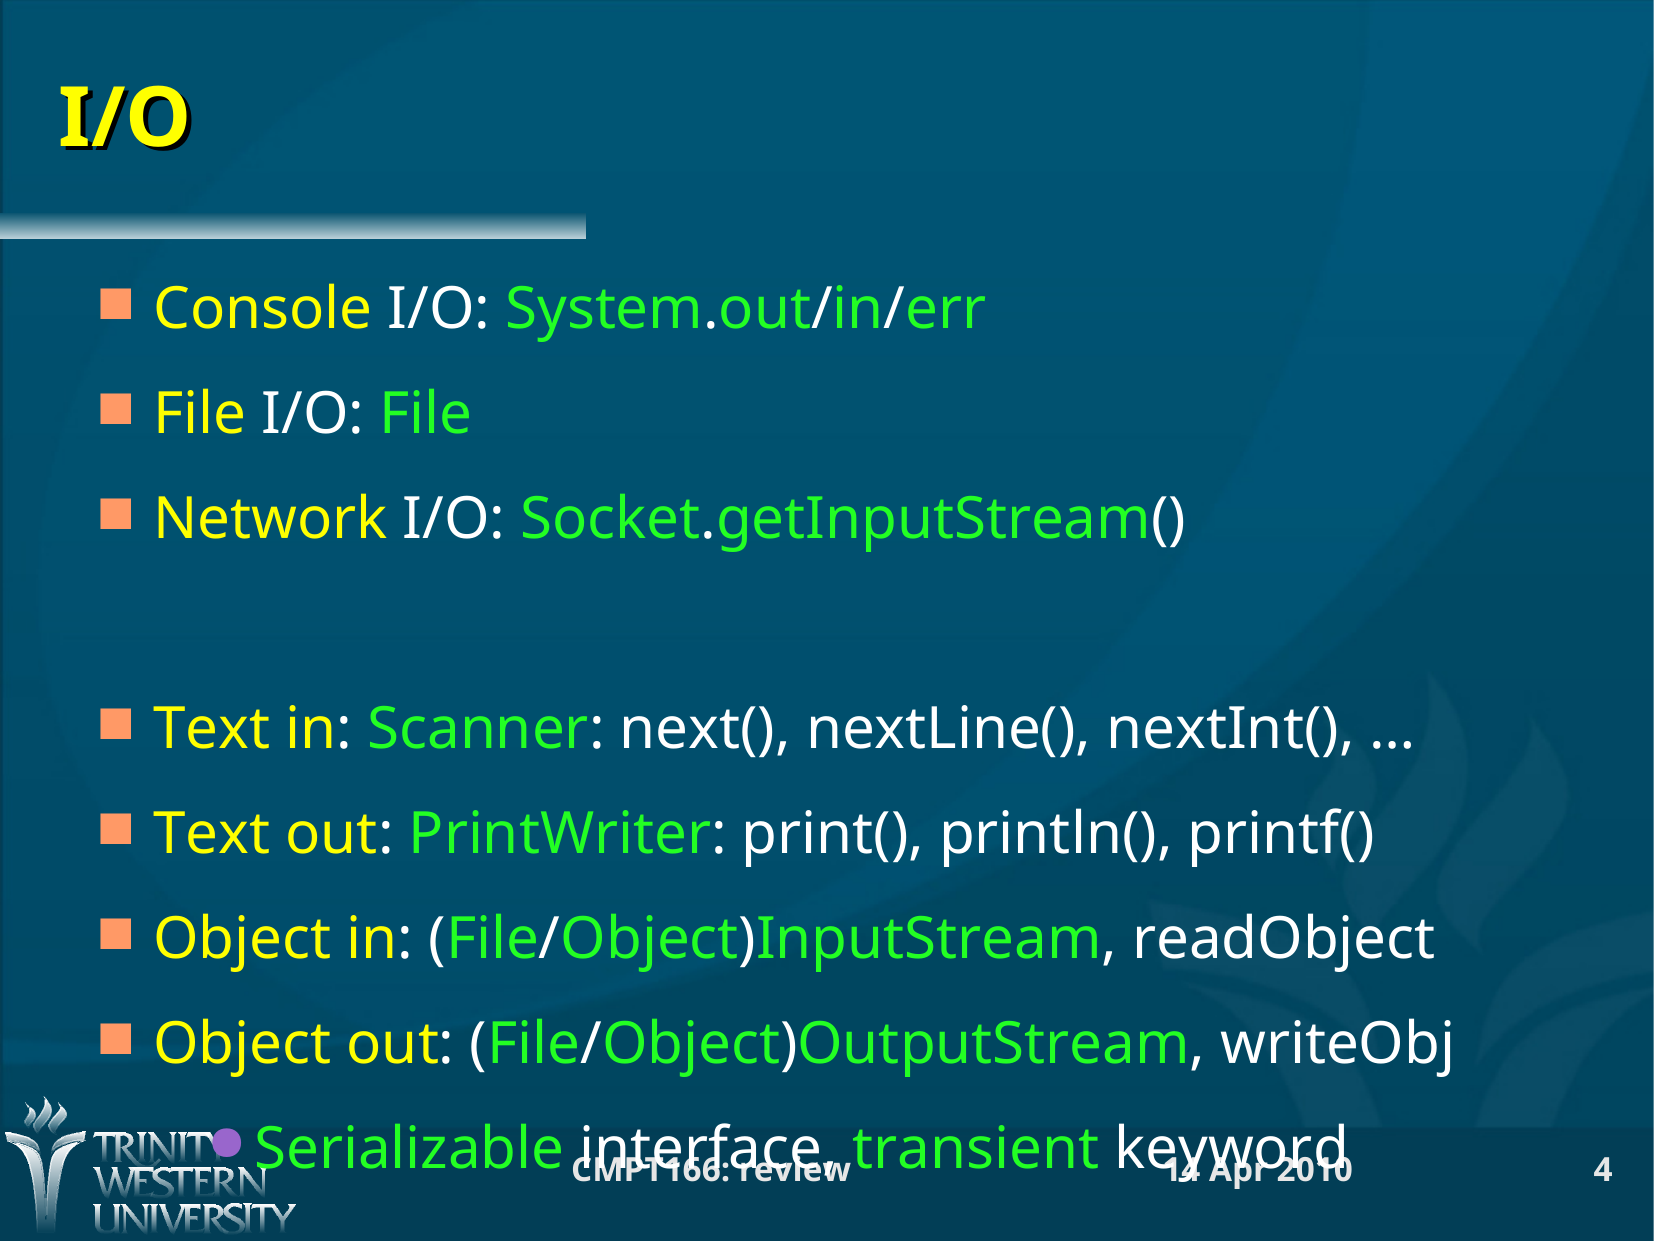

# I/O
Console I/O: System.out/in/err
File I/O: File
Network I/O: Socket.getInputStream()
Text in: Scanner: next(), nextLine(), nextInt(), …
Text out: PrintWriter: print(), println(), printf()
Object in: (File/Object)InputStream, readObject
Object out: (File/Object)OutputStream, writeObj
Serializable interface, transient keyword
CMPT166: review
14 Apr 2010
4